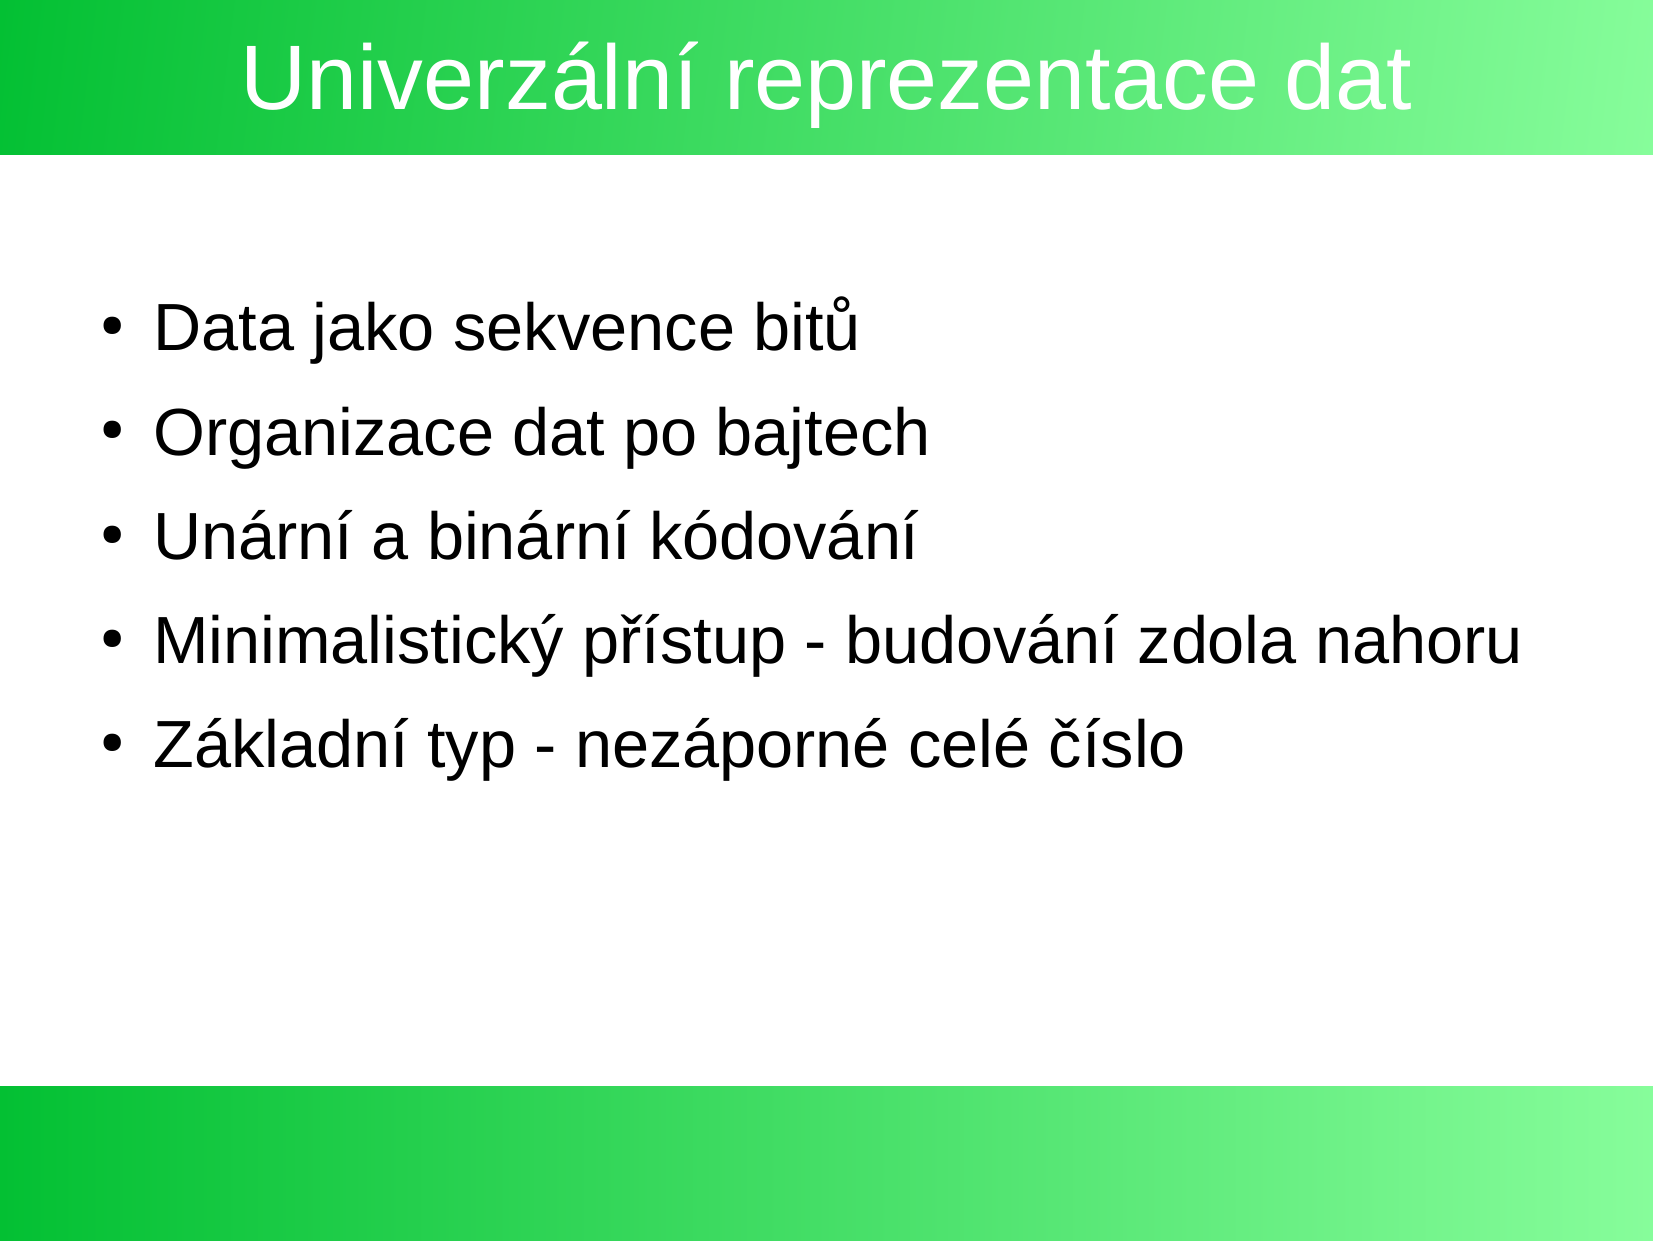

# Univerzální reprezentace dat
Data jako sekvence bitů
Organizace dat po bajtech
Unární a binární kódování
Minimalistický přístup - budování zdola nahoru
Základní typ - nezáporné celé číslo